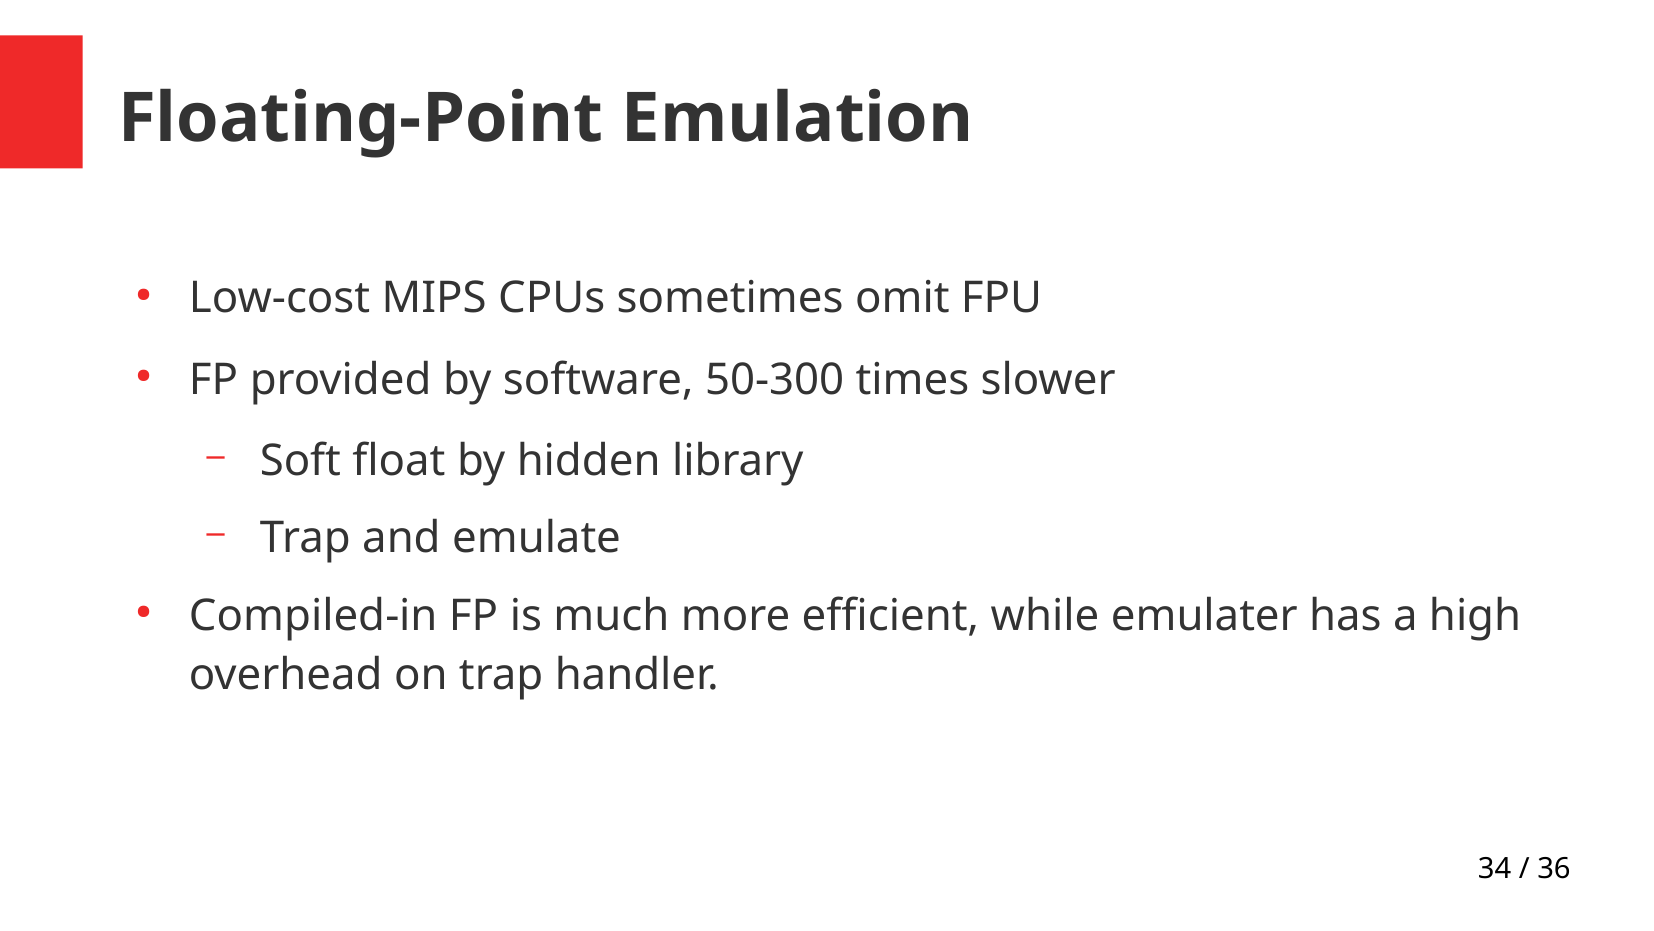

# Floating-Point Emulation
Low-cost MIPS CPUs sometimes omit FPU
FP provided by software, 50-300 times slower
Soft float by hidden library
Trap and emulate
Compiled-in FP is much more efficient, while emulater has a high overhead on trap handler.
34